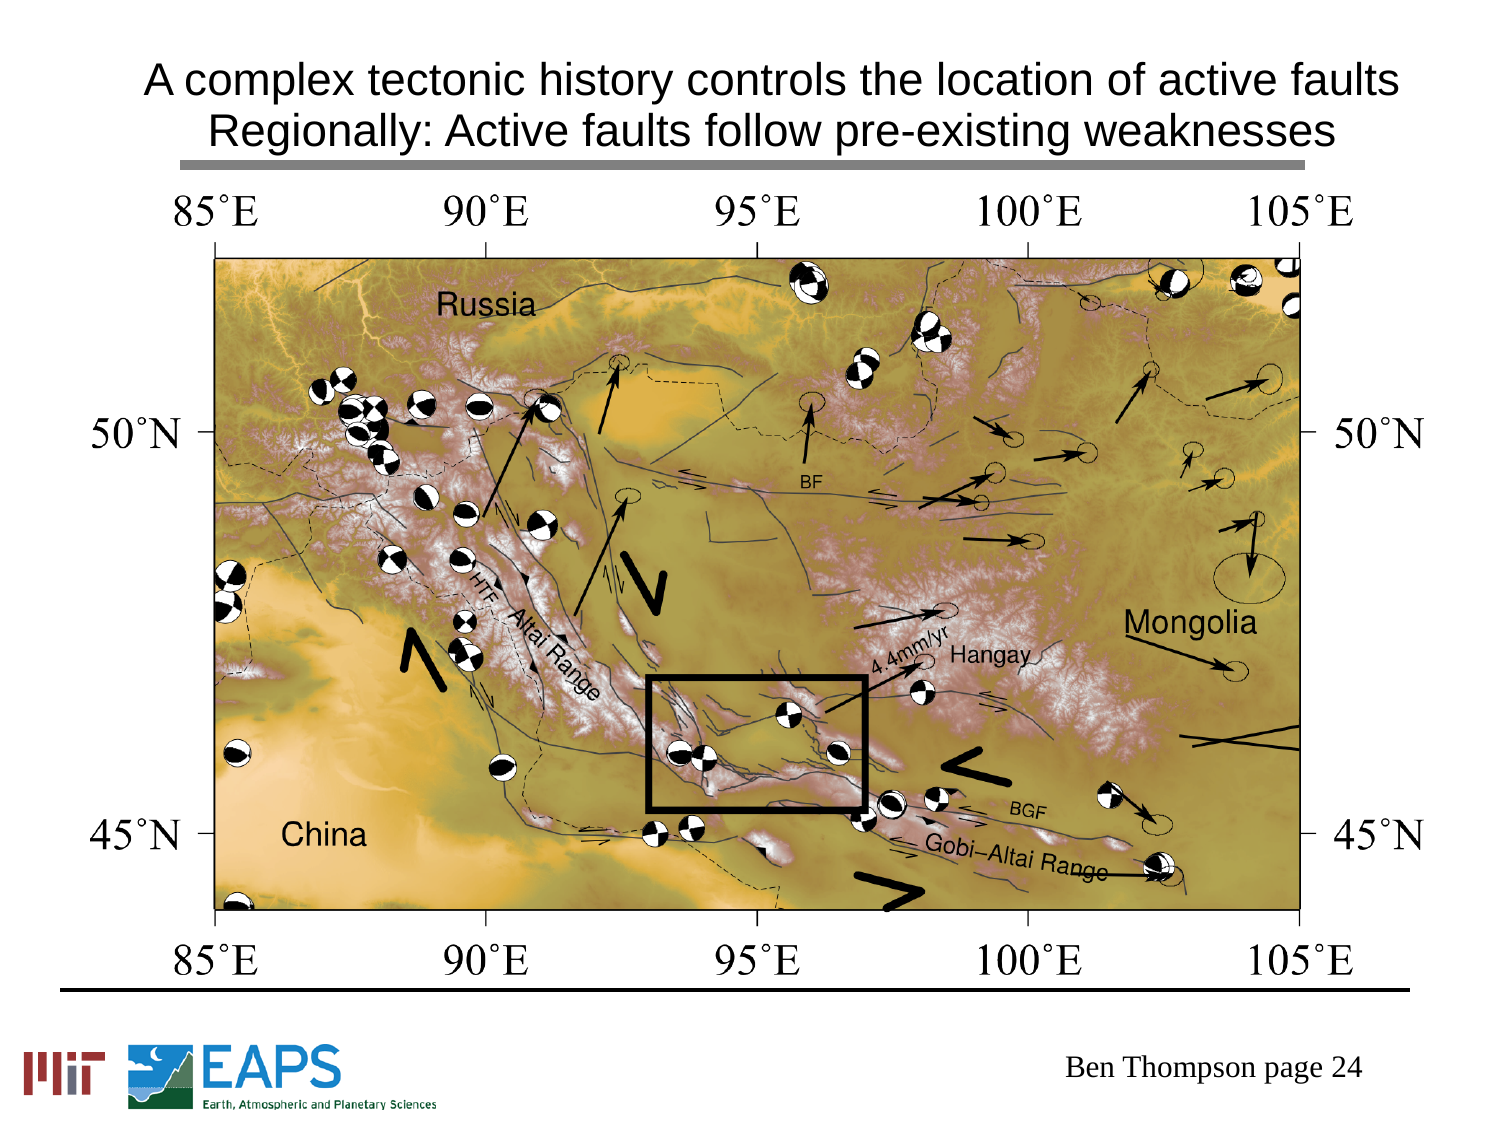

# A complex tectonic history controls the location of active faults Regionally: Active faults follow pre-existing weaknesses
24